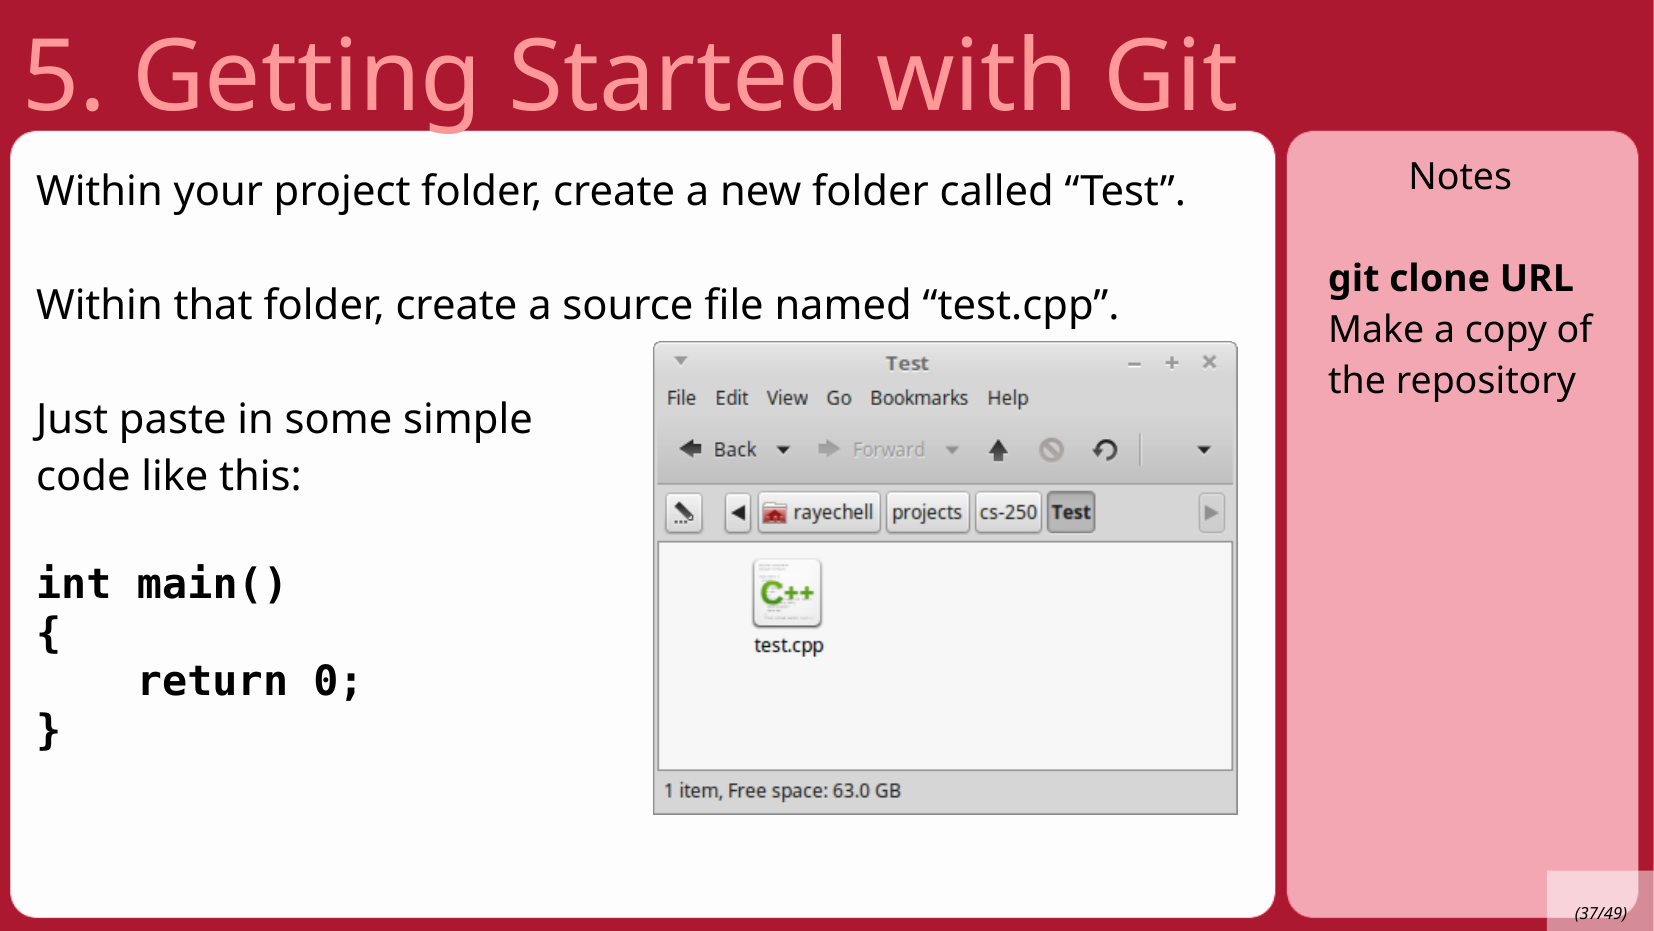

# 5. Getting Started with Git
Notes
git clone URL
Make a copy of the repository
Within your project folder, create a new folder called “Test”.
Within that folder, create a source file named “test.cpp”.
Just paste in some simple
code like this:
int main()
{
 return 0;
}